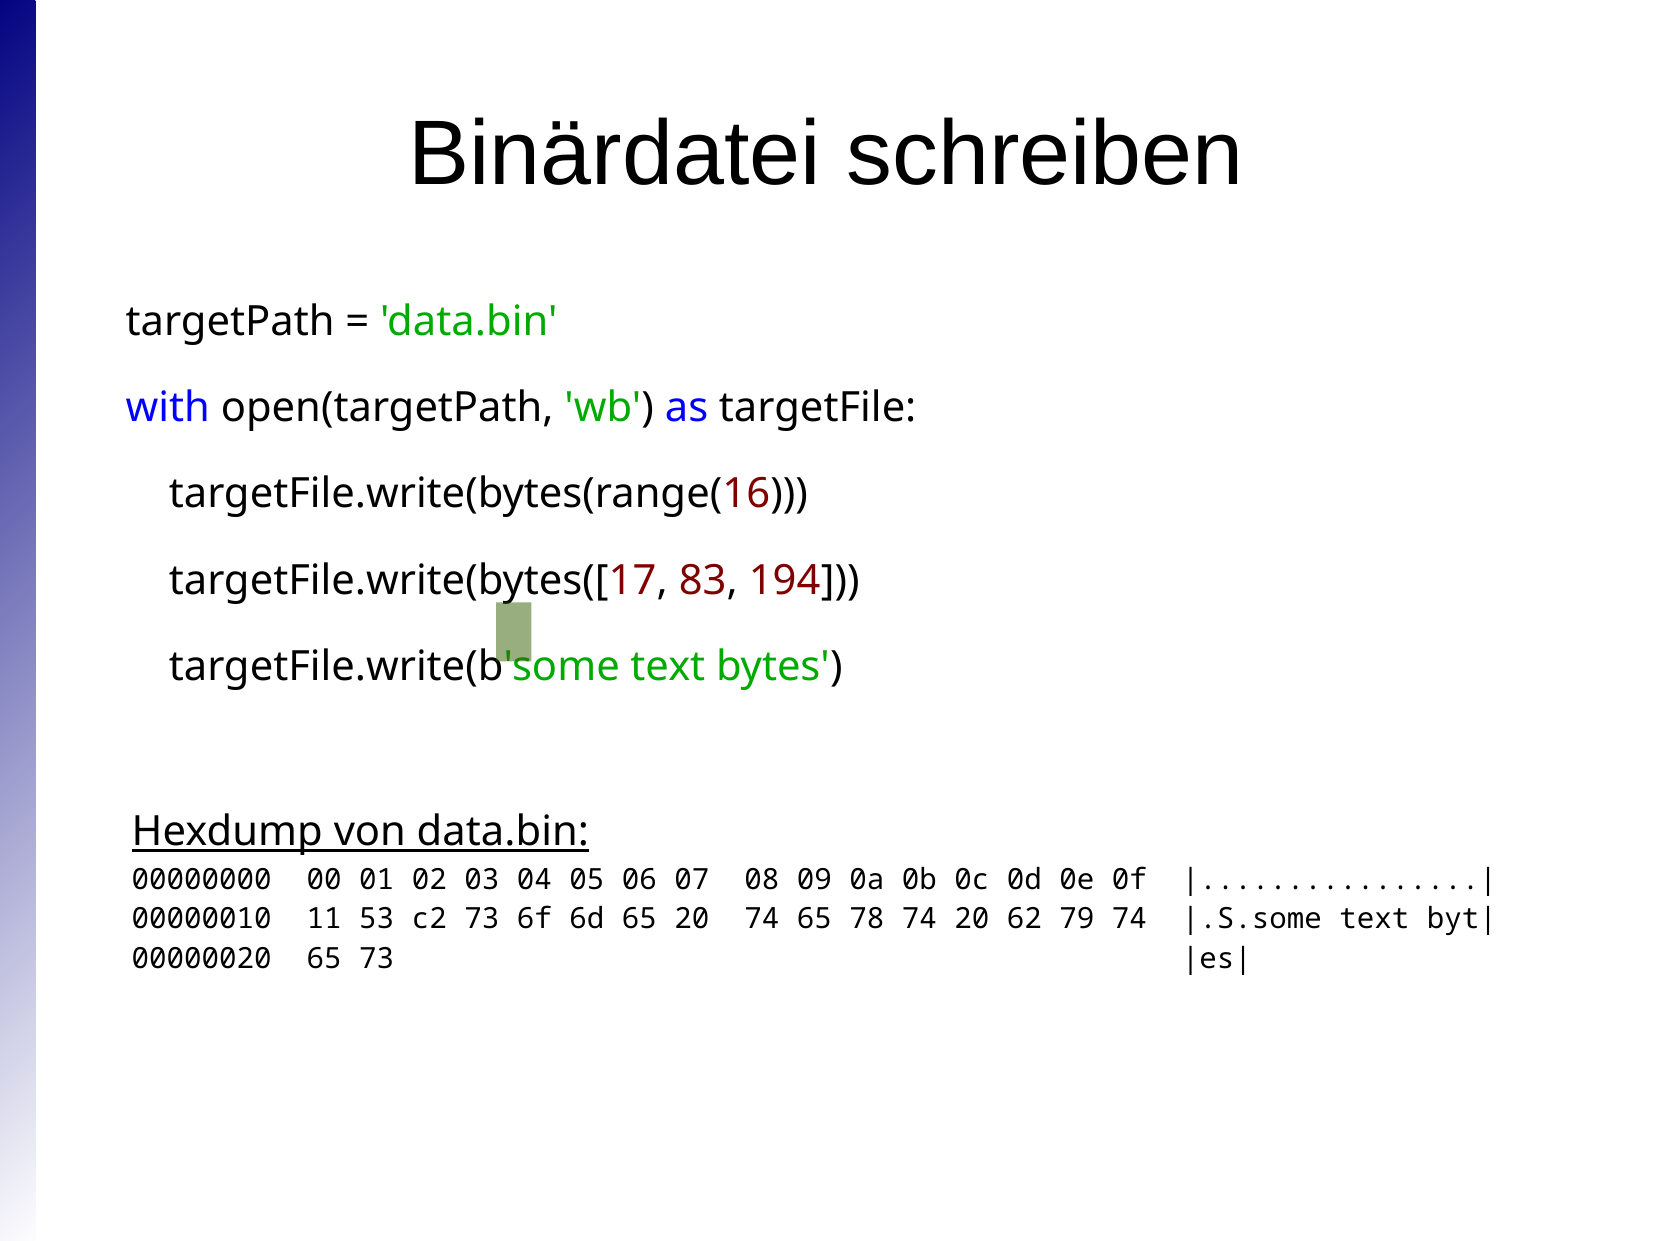

# Binärdatei schreiben
 targetPath = 'data.bin'
 with open(targetPath, 'wb') as targetFile:
 targetFile.write(bytes(range(16)))
 targetFile.write(bytes([17, 83, 194]))
 targetFile.write(b'some text bytes')
Hexdump von data.bin:
00000000 00 01 02 03 04 05 06 07 08 09 0a 0b 0c 0d 0e 0f |................|
00000010 11 53 c2 73 6f 6d 65 20 74 65 78 74 20 62 79 74 |.S.some text byt|
00000020 65 73 |es|